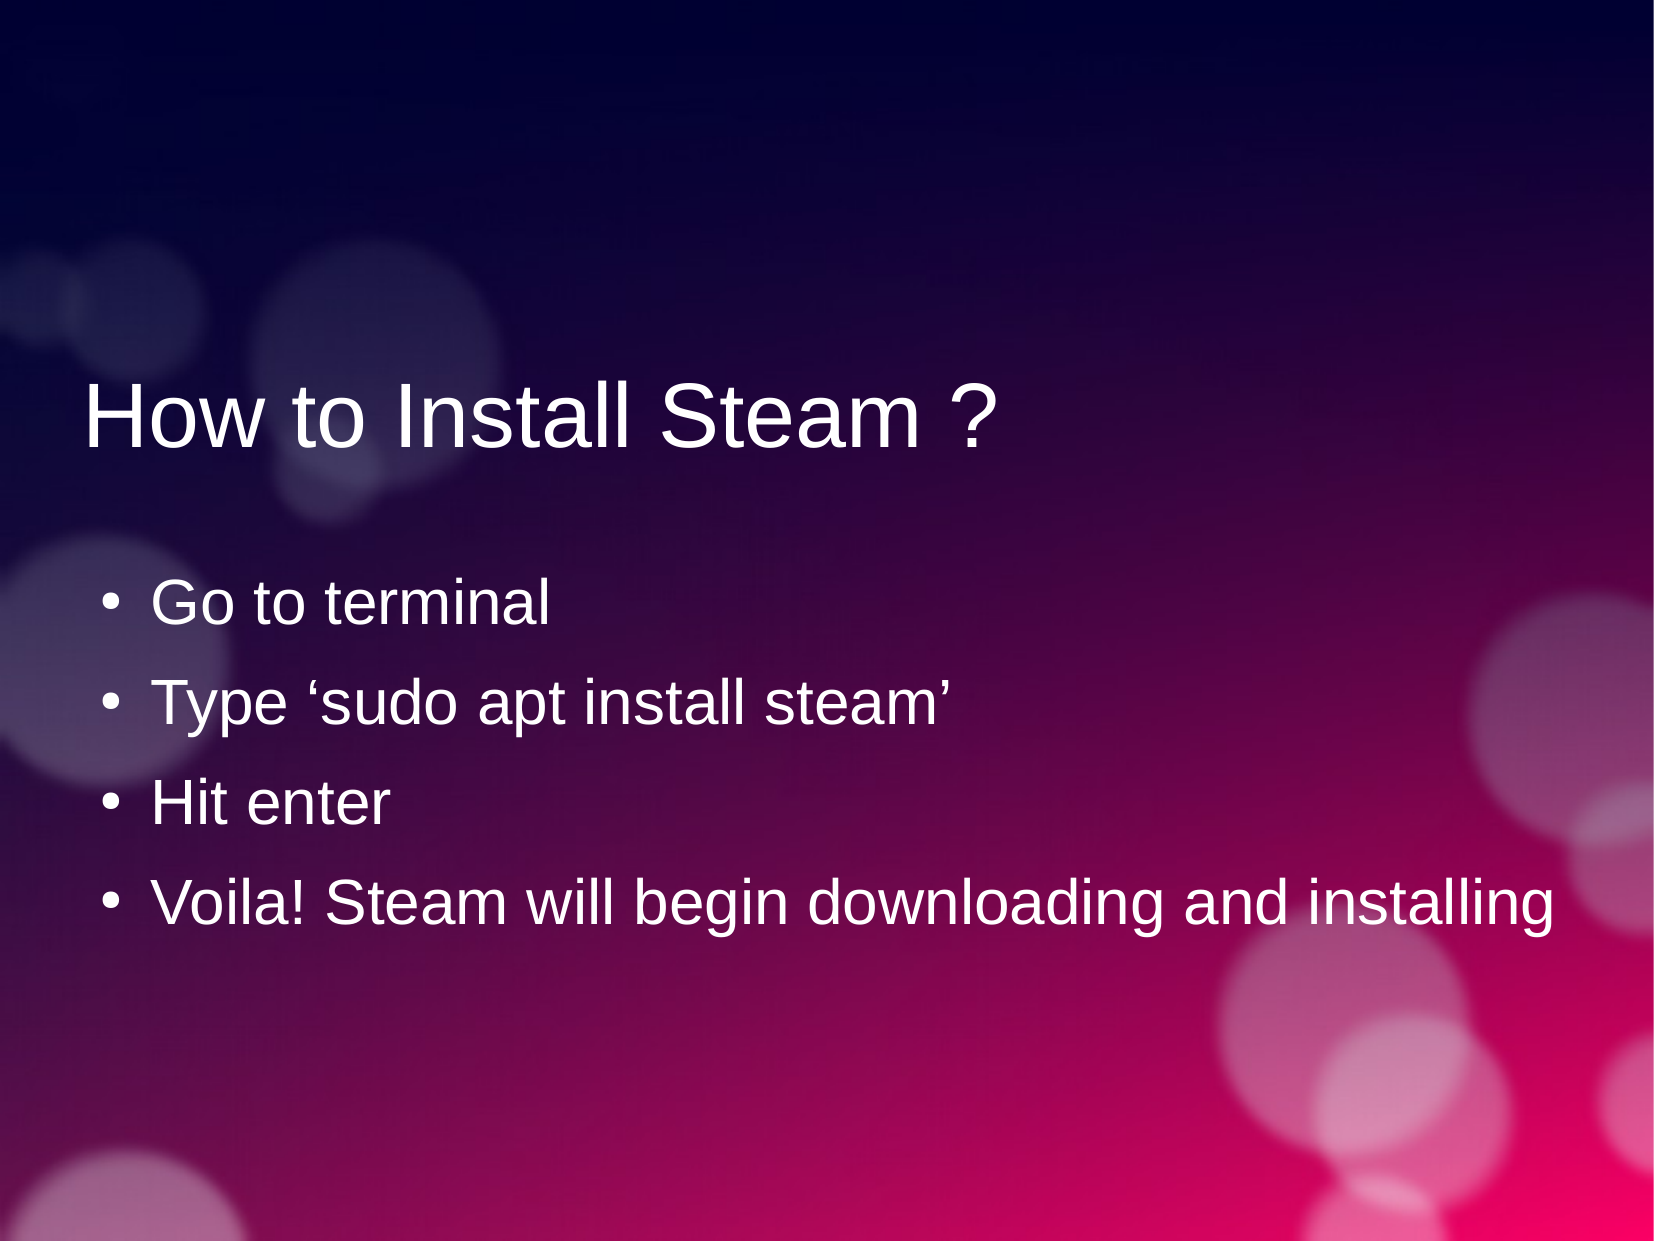

# How to Install Steam ?
Go to terminal
Type ‘sudo apt install steam’
Hit enter
Voila! Steam will begin downloading and installing